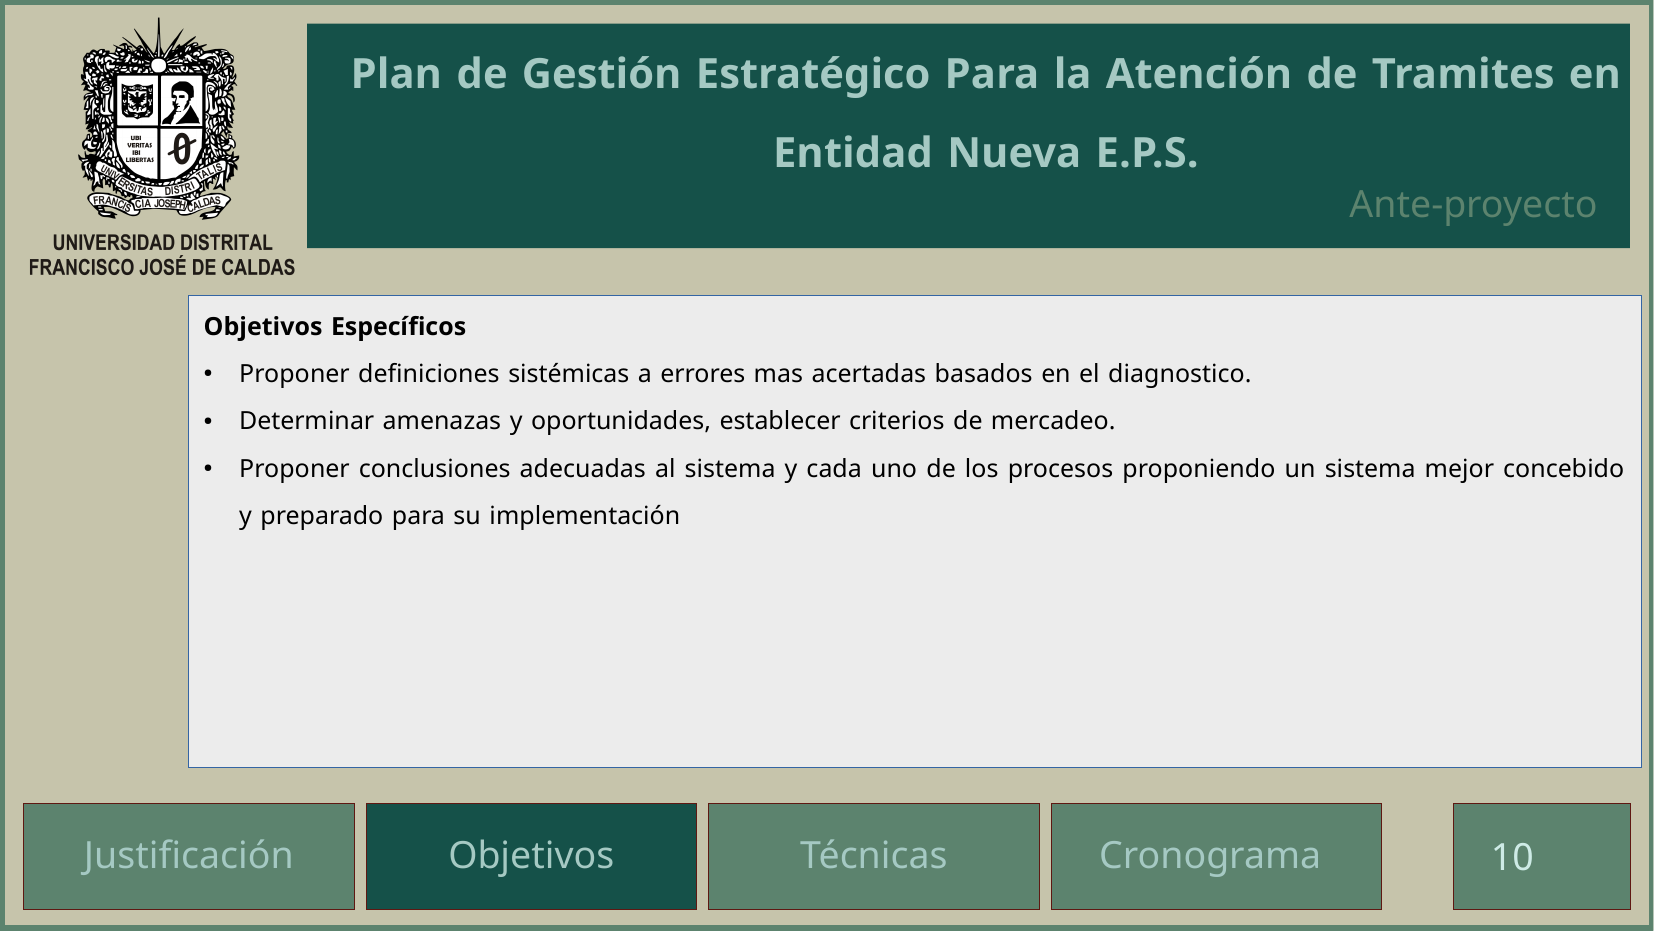

Plan de Gestión Estratégico Para la Atención de Tramites en Entidad Nueva E.P.S.
Ante-proyecto
Objetivos Específicos
Proponer definiciones sistémicas a errores mas acertadas basados en el diagnostico.
Determinar amenazas y oportunidades, establecer criterios de mercadeo.
Proponer conclusiones adecuadas al sistema y cada uno de los procesos proponiendo un sistema mejor concebido y preparado para su implementación
Justificación
Objetivos
Técnicas
Cronograma